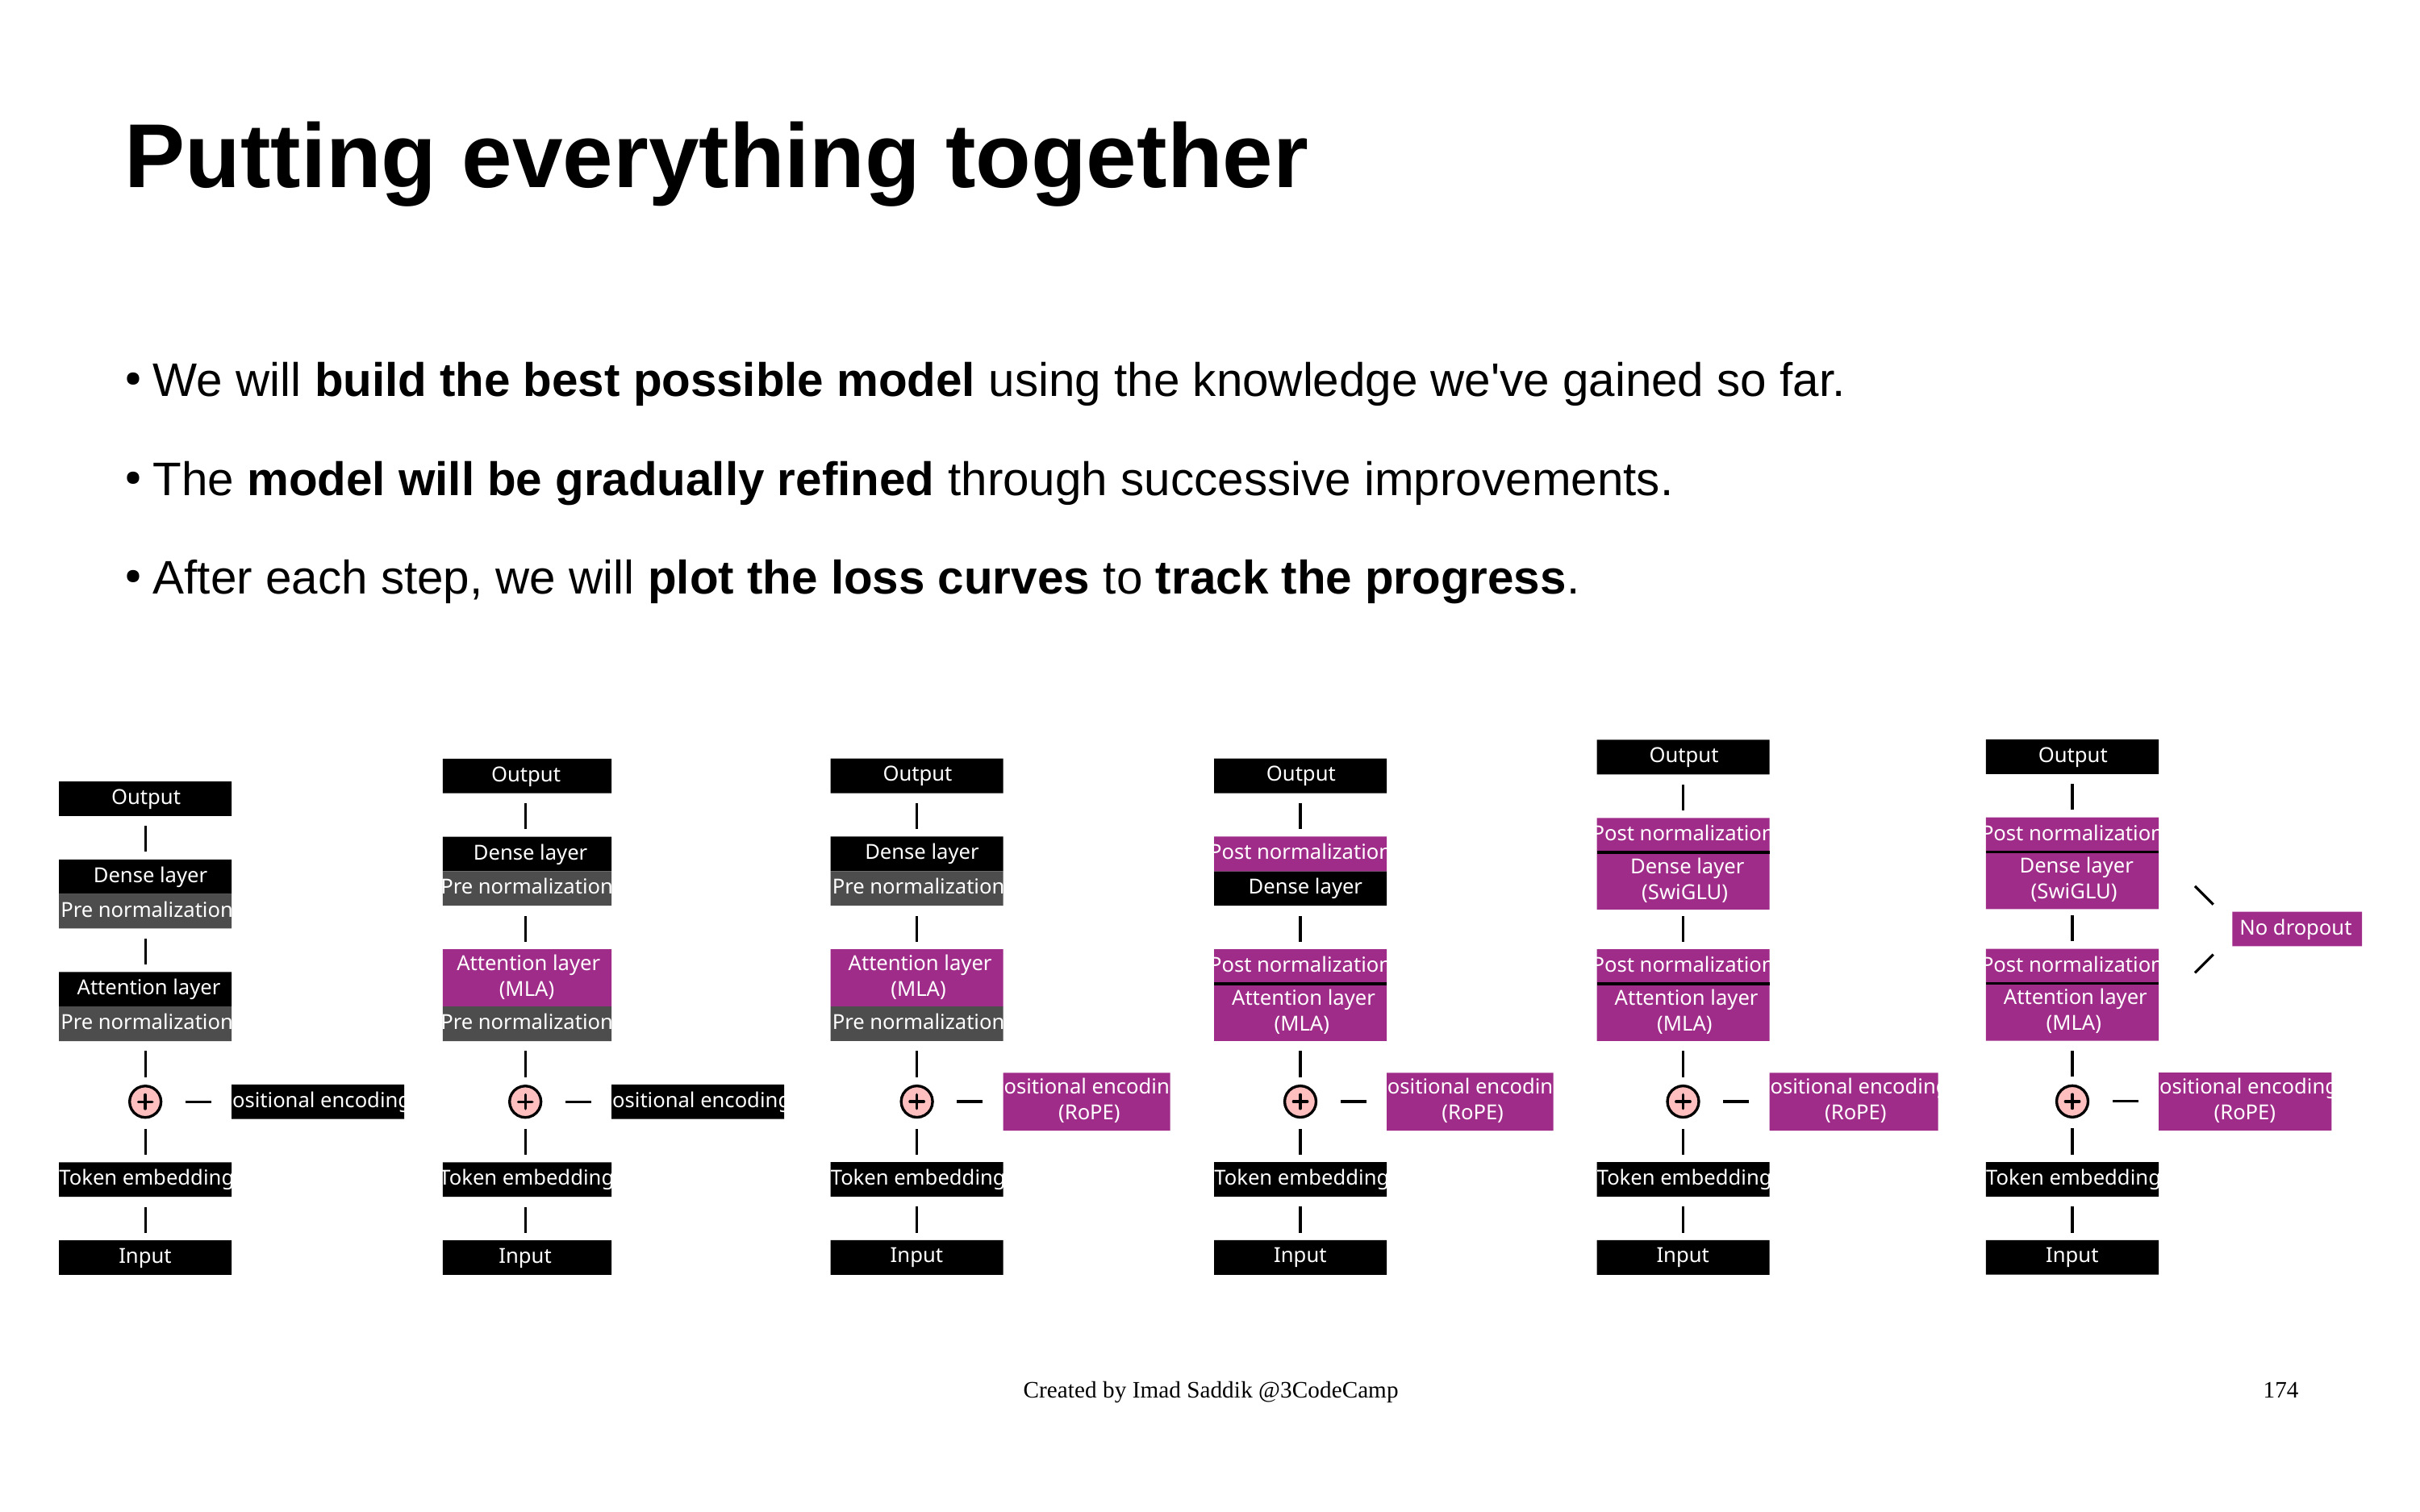

Putting everything together
We will build the best possible model using the knowledge we've gained so far.
The model will be gradually refined through successive improvements.
After each step, we will plot the loss curves to track the progress.
Created by Imad Saddik @3CodeCamp
174